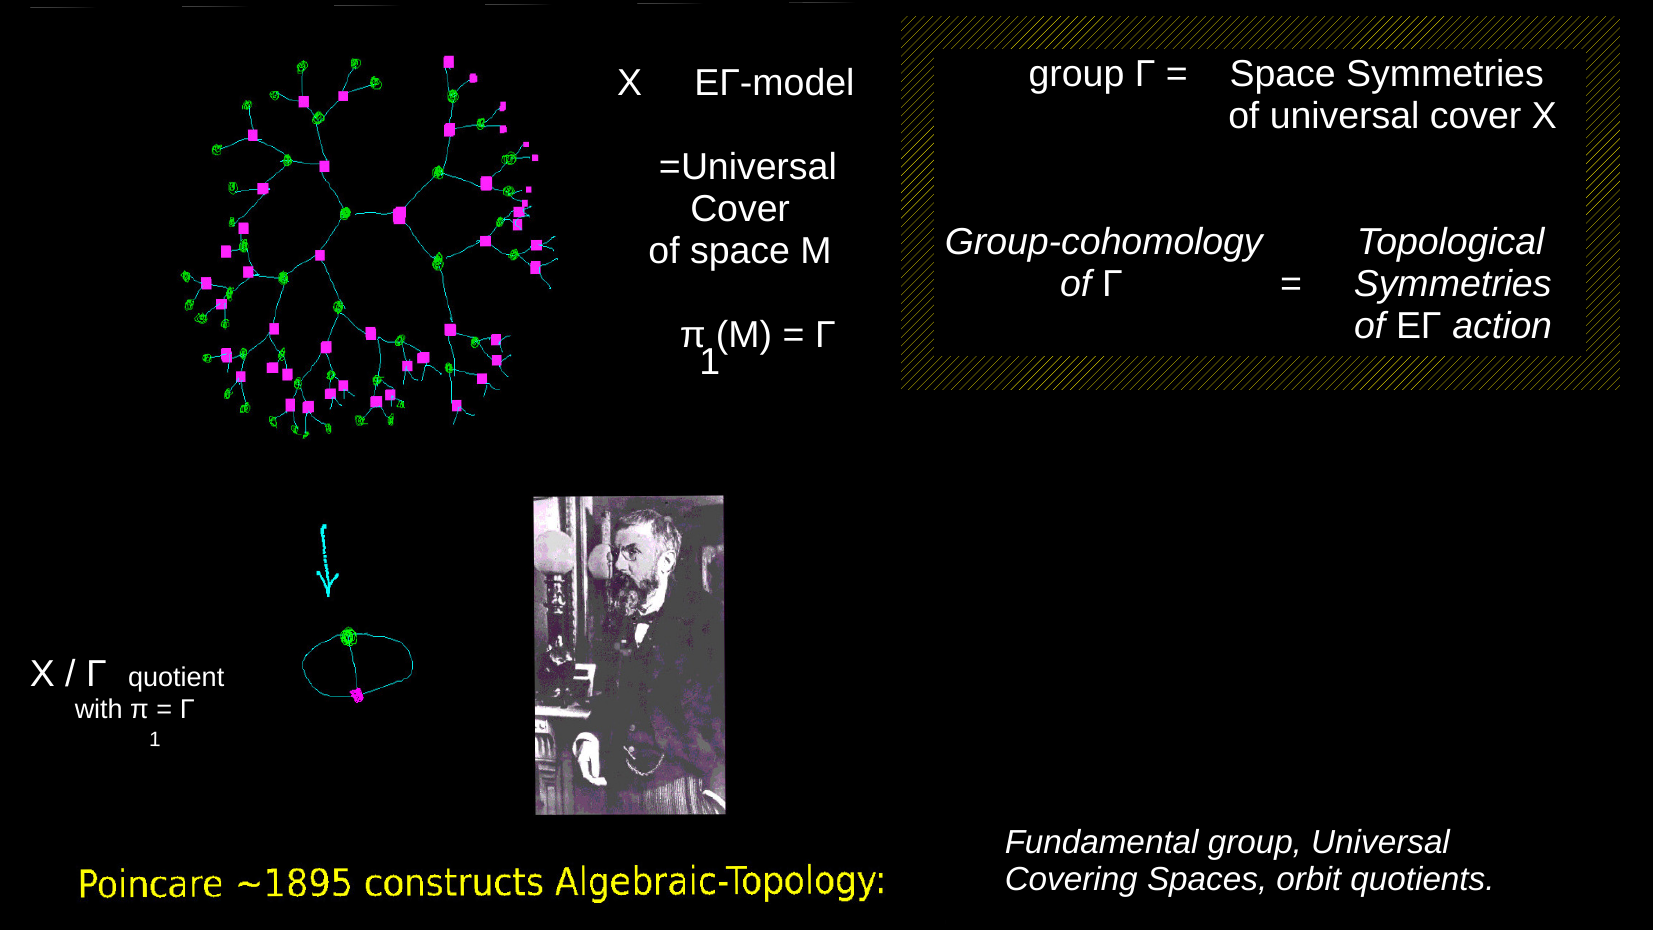

group Γ = Space Symmetries
 of universal cover X
Group-cohomology Topological
 of Γ = Symmetries
 of EΓ action
X EΓ-model
 =Universal Cover of space M π (M) = Γ
1
X / Γ quotient
 with π = Γ
1
Fundamental group, Universal Covering Spaces, orbit quotients.